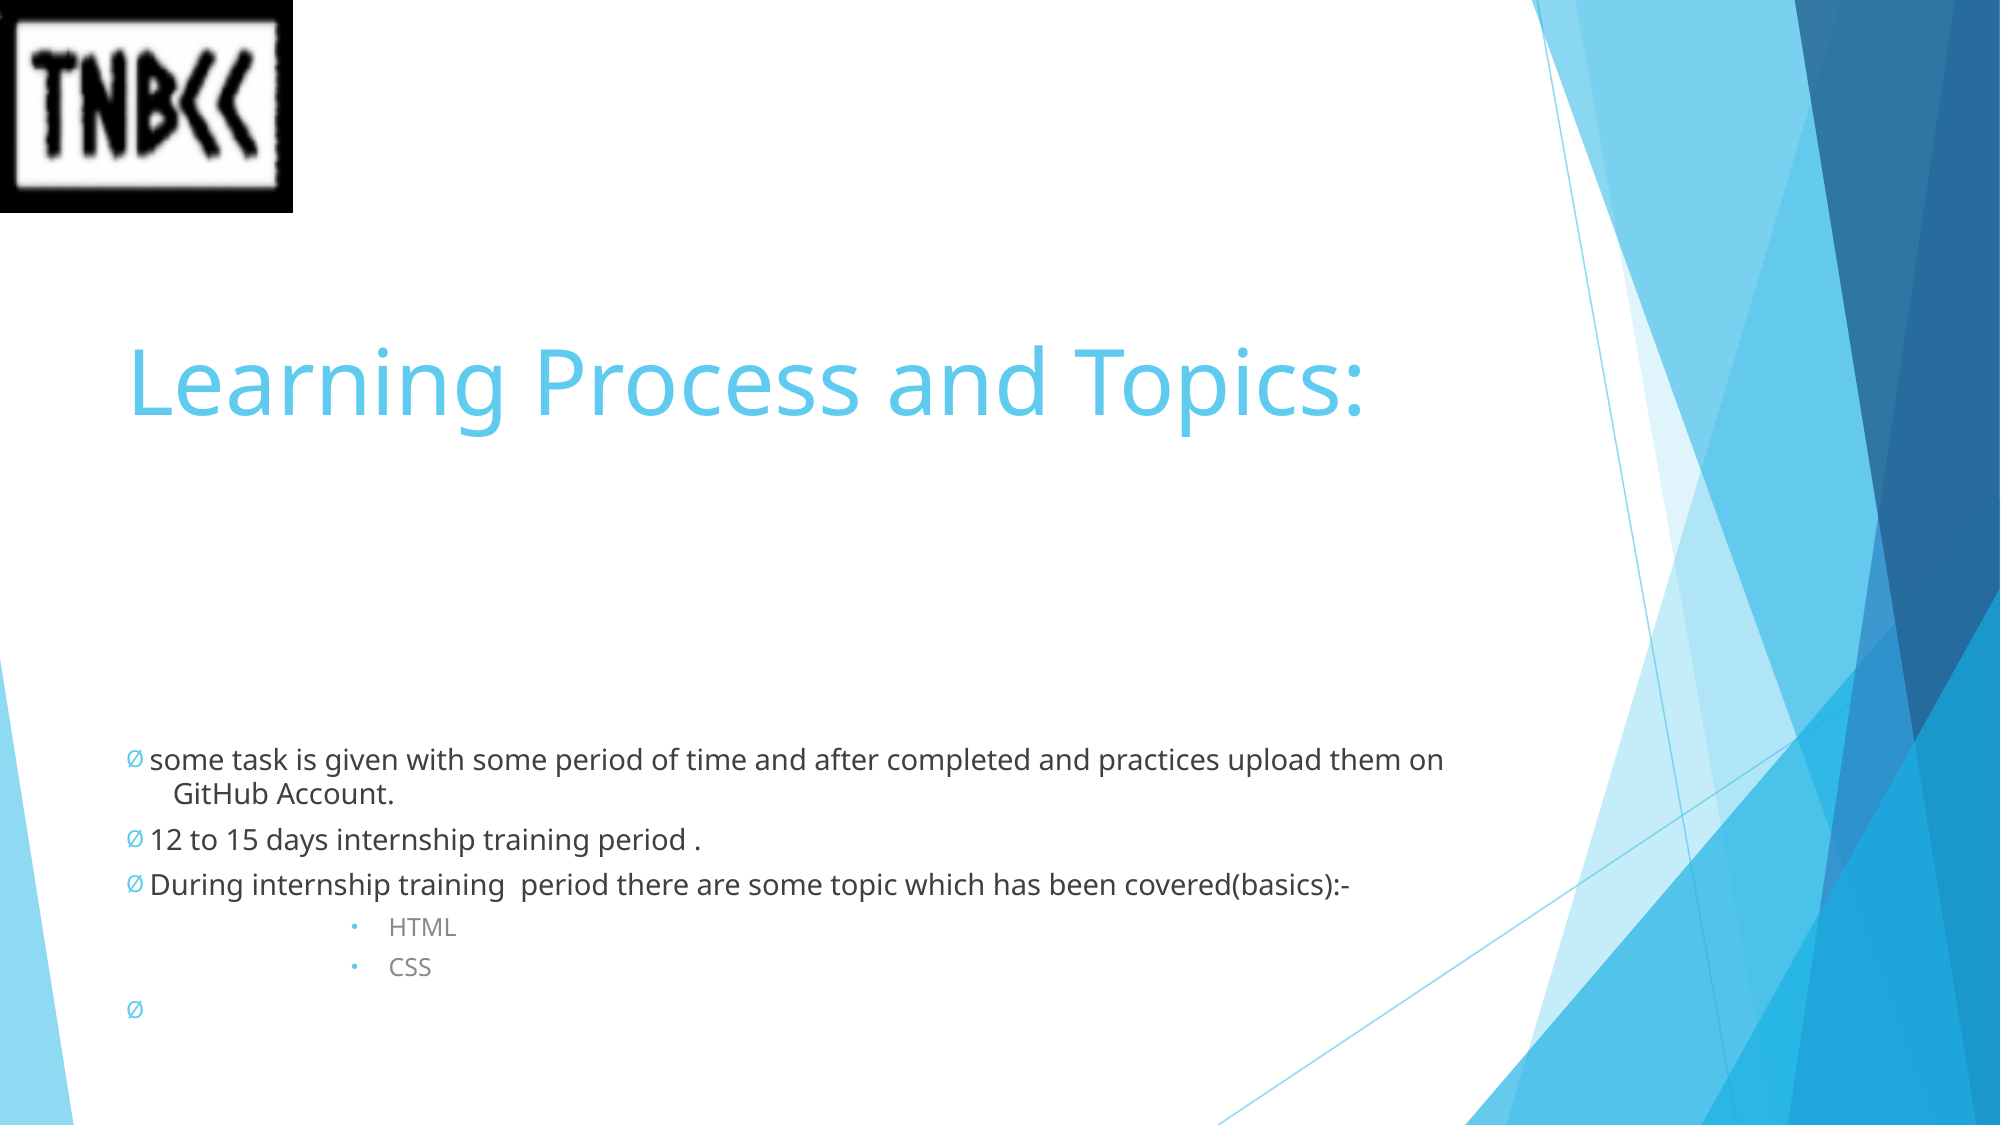

# Learning Process and Topics:
some task is given with some period of time and after completed and practices upload them on GitHub Account.
12 to 15 days internship training period .
During internship training period there are some topic which has been covered(basics):-
HTML
CSS